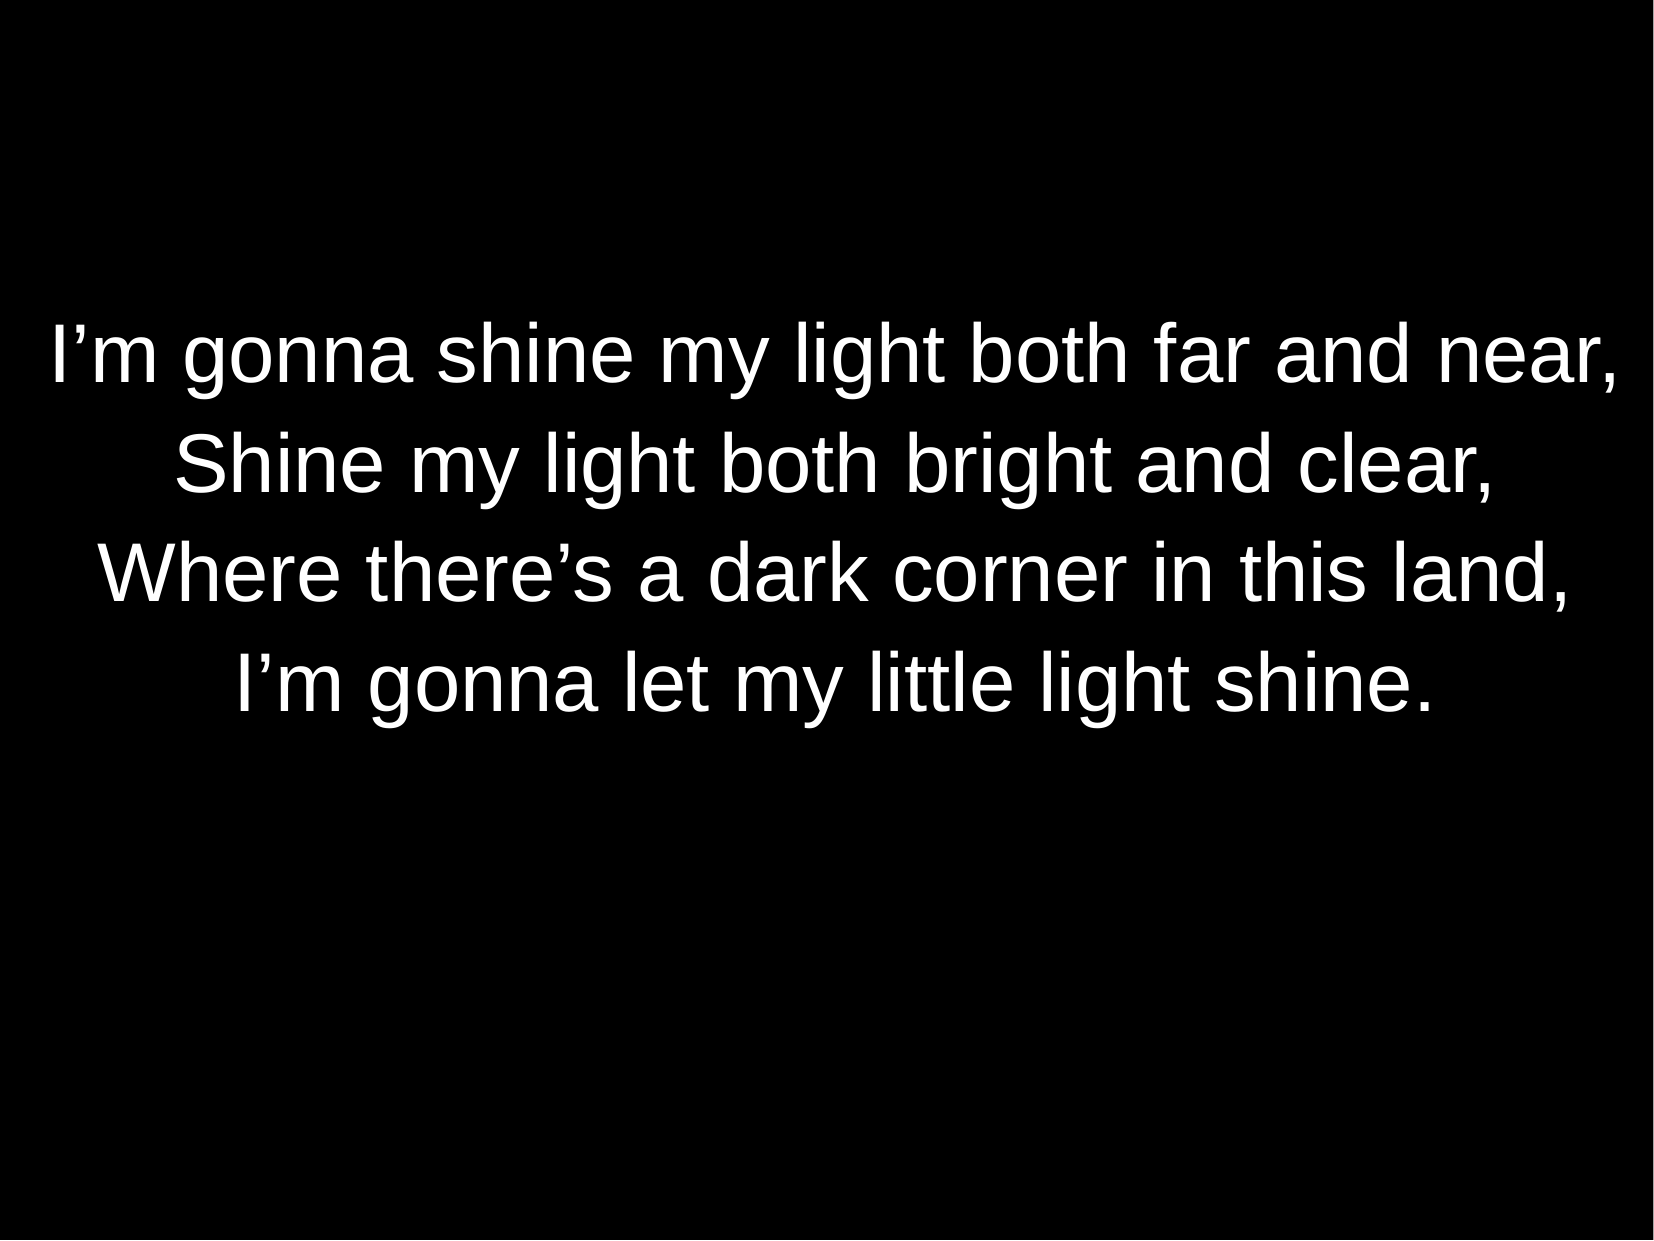

#
I’m gonna shine my light both far and near,
Shine my light both bright and clear,
Where there’s a dark corner in this land,
I’m gonna let my little light shine.